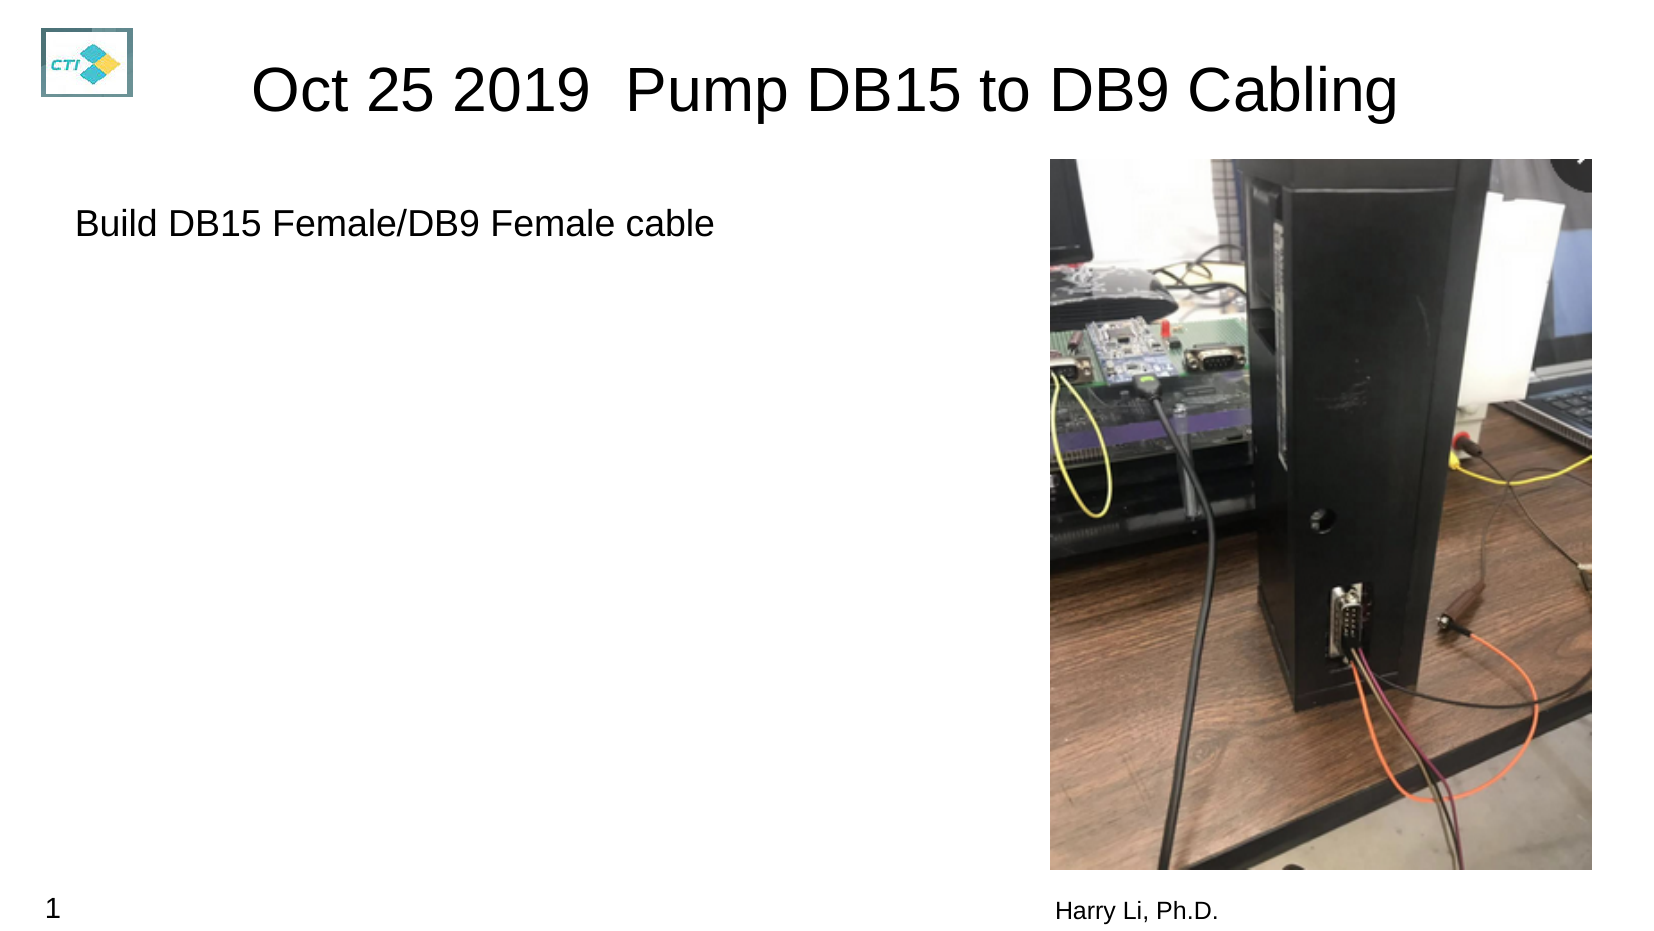

# Oct 25 2019 Pump DB15 to DB9 Cabling
Build DB15 Female/DB9 Female cable
1
Harry Li, Ph.D.